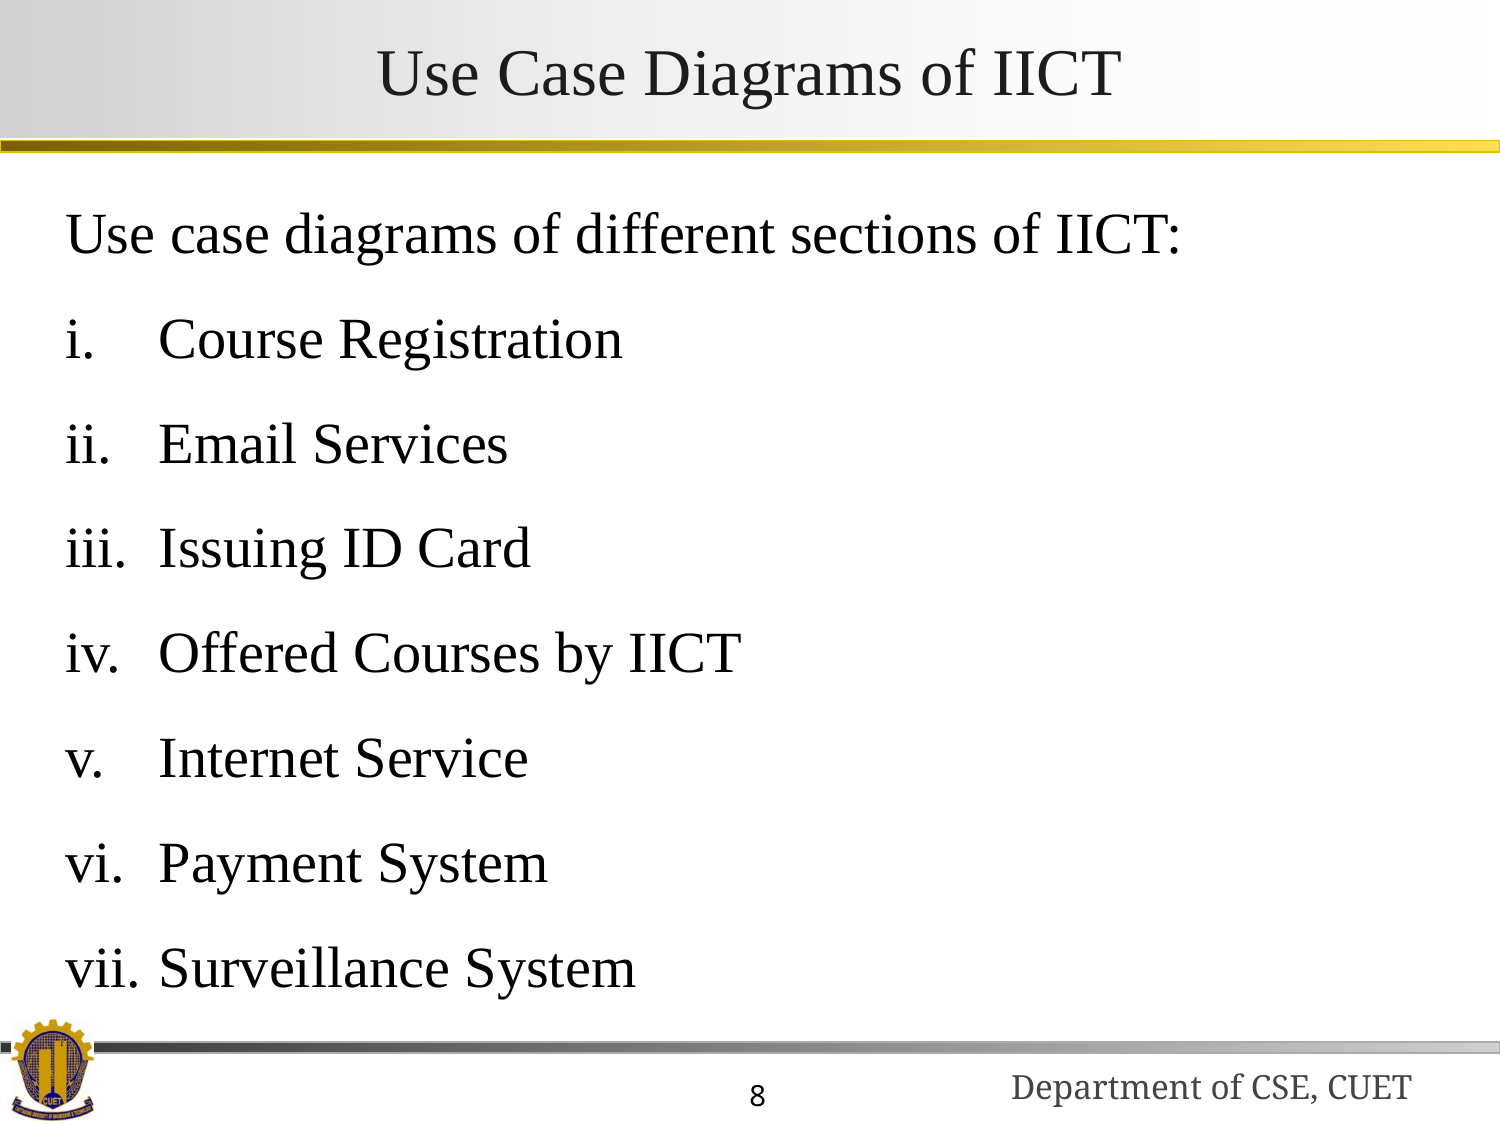

# Use Case Diagrams of IICT
Use case diagrams of different sections of IICT:
Course Registration
Email Services
Issuing ID Card
Offered Courses by IICT
Internet Service
Payment System
Surveillance System